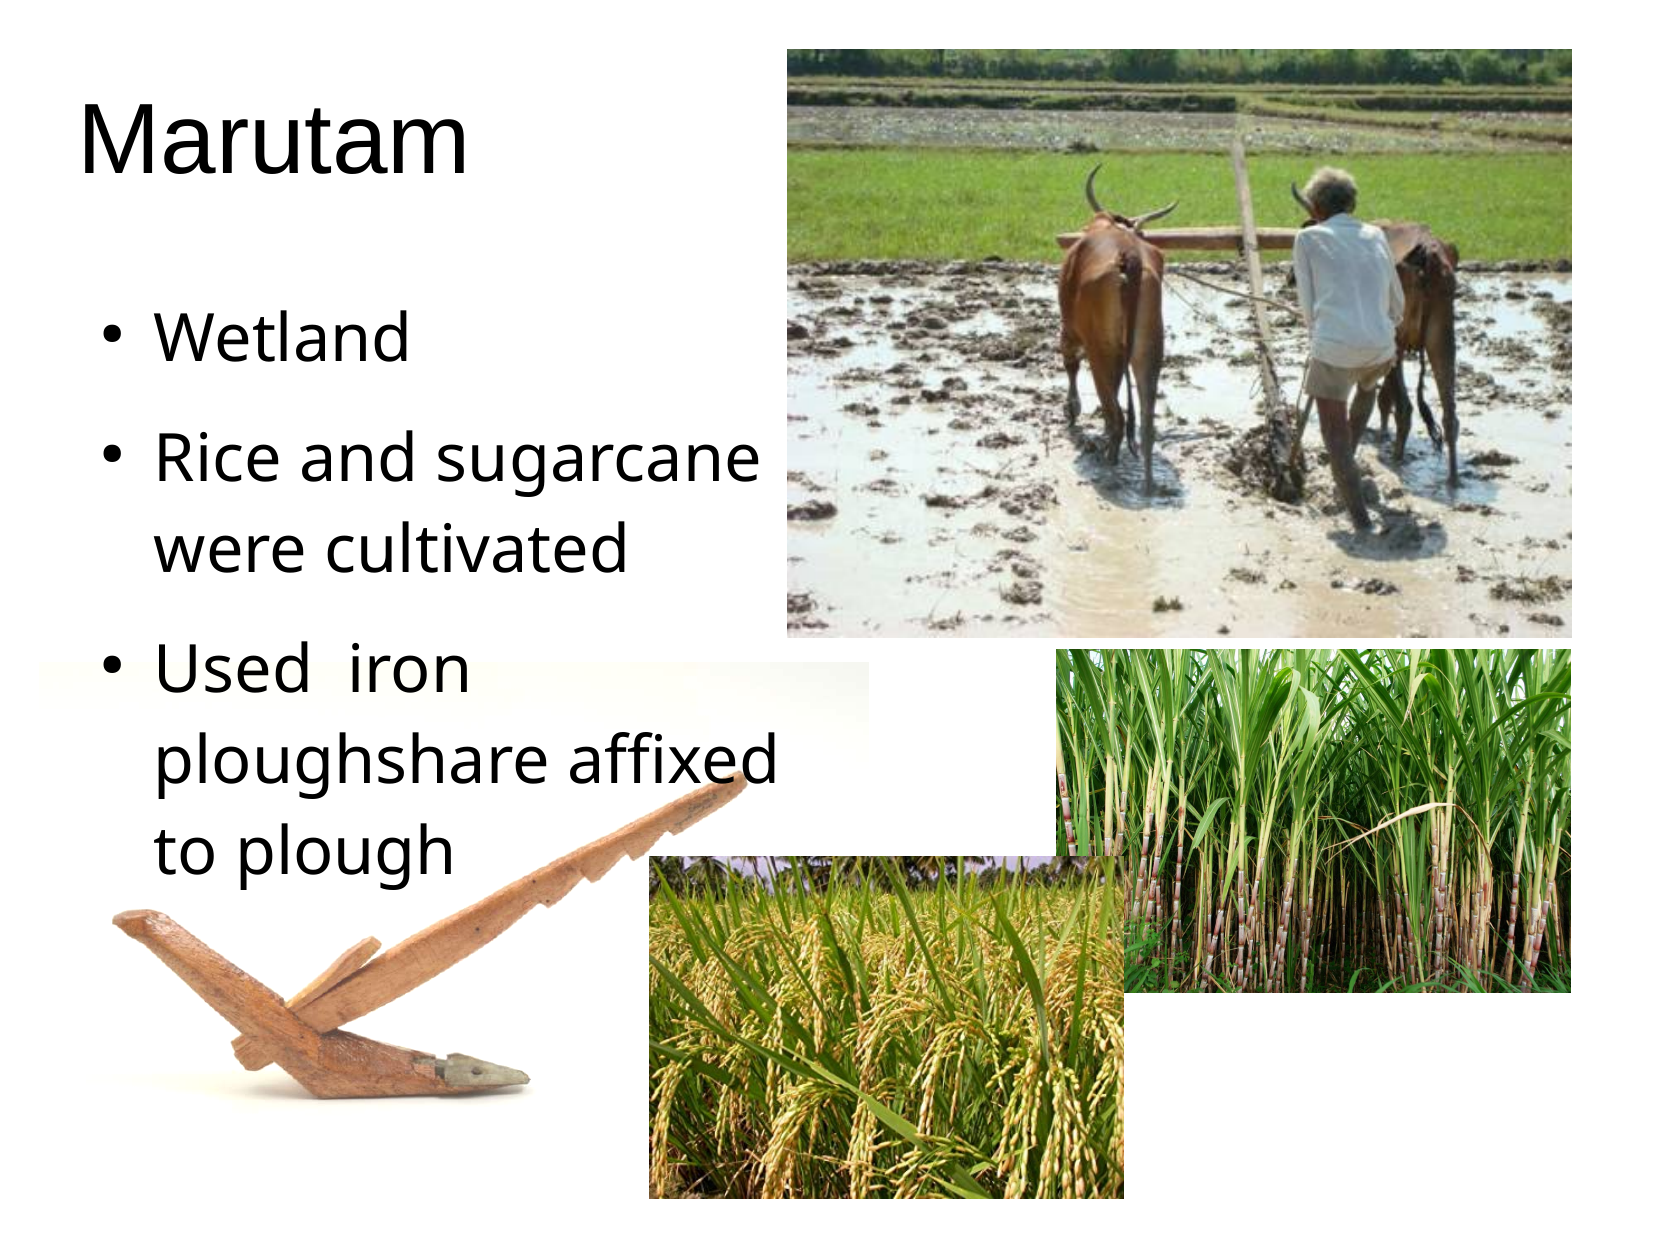

# Marutam
Wetland
Rice and sugarcane were cultivated
Used iron ploughshare affixed to plough